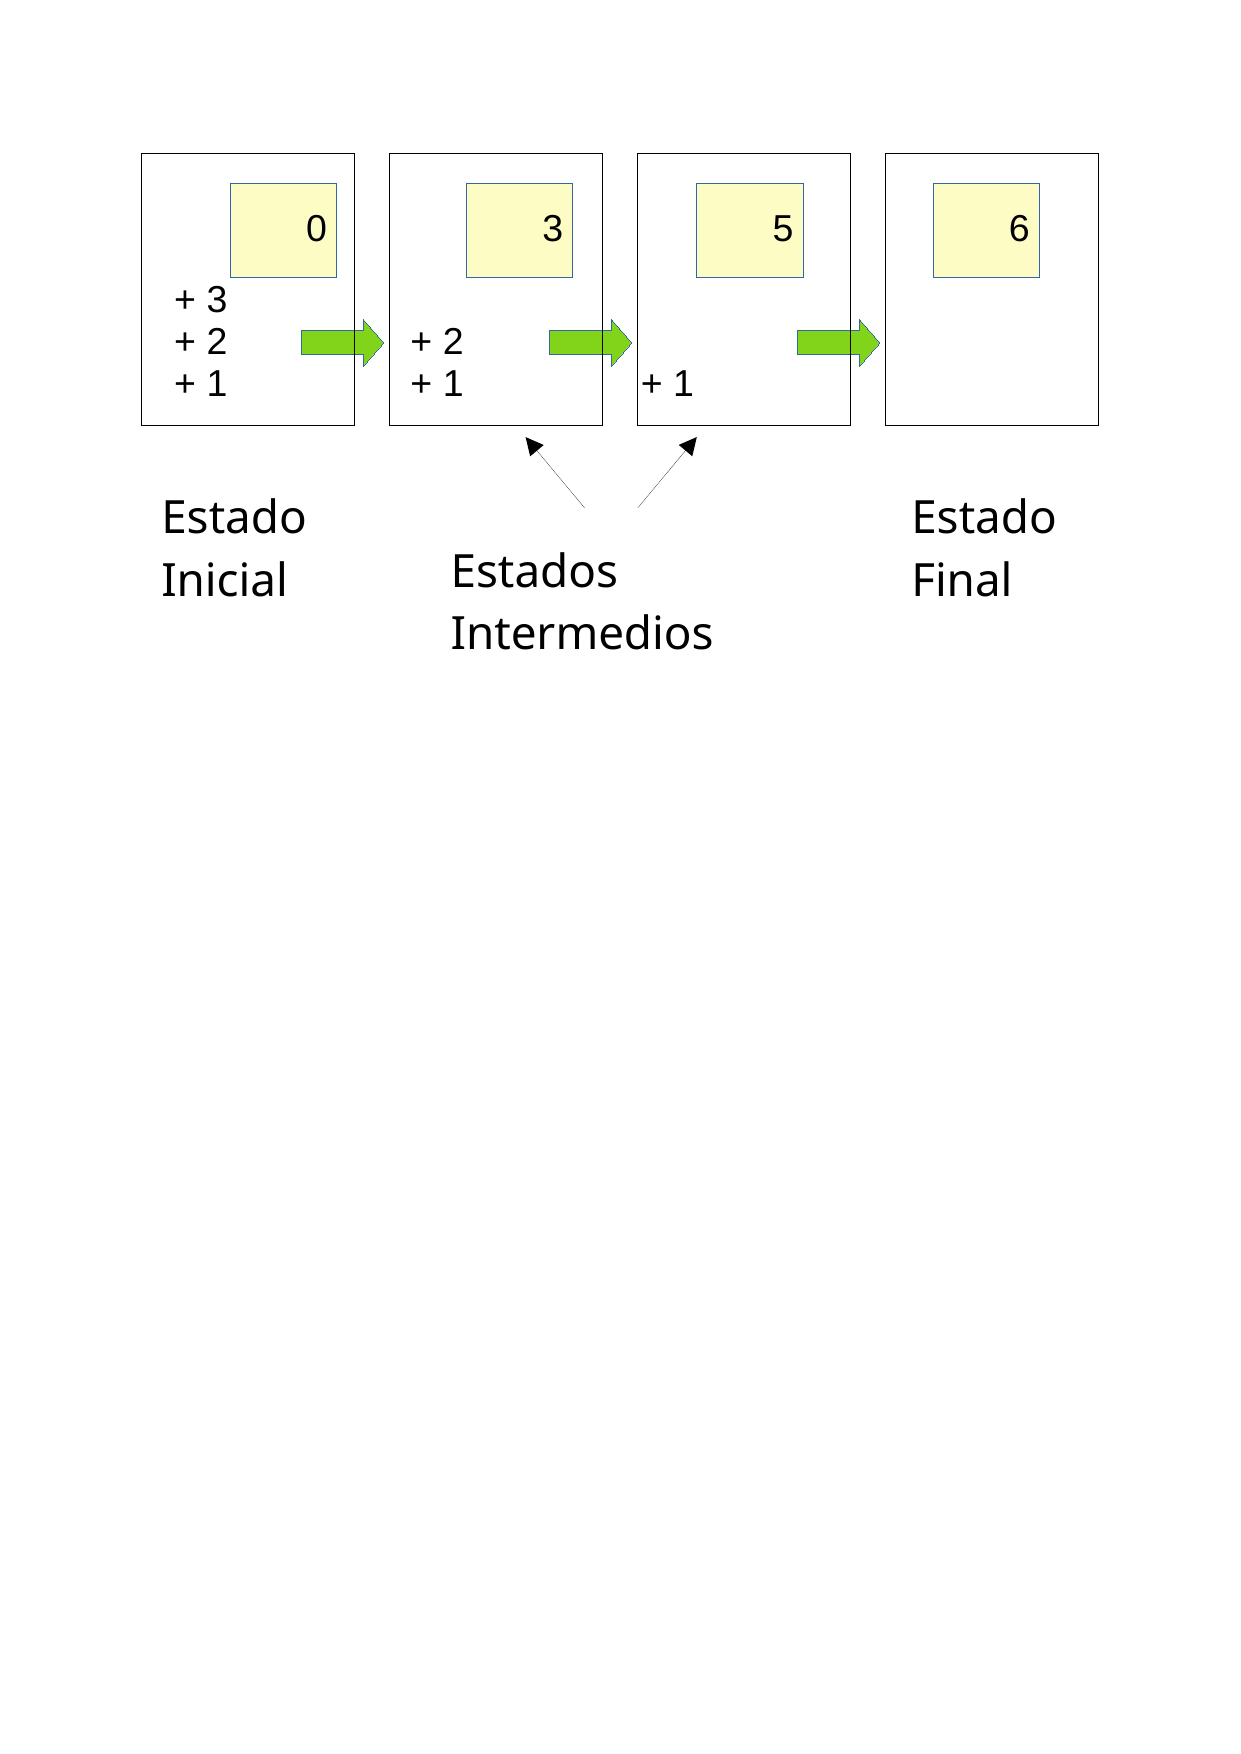

0
 0
 0
 0
 0
 3
 5
 6
+ 3
+ 2
+ 1
+ 2
+ 1
+ 1
Estado Inicial
Estado Final
Estados Intermedios